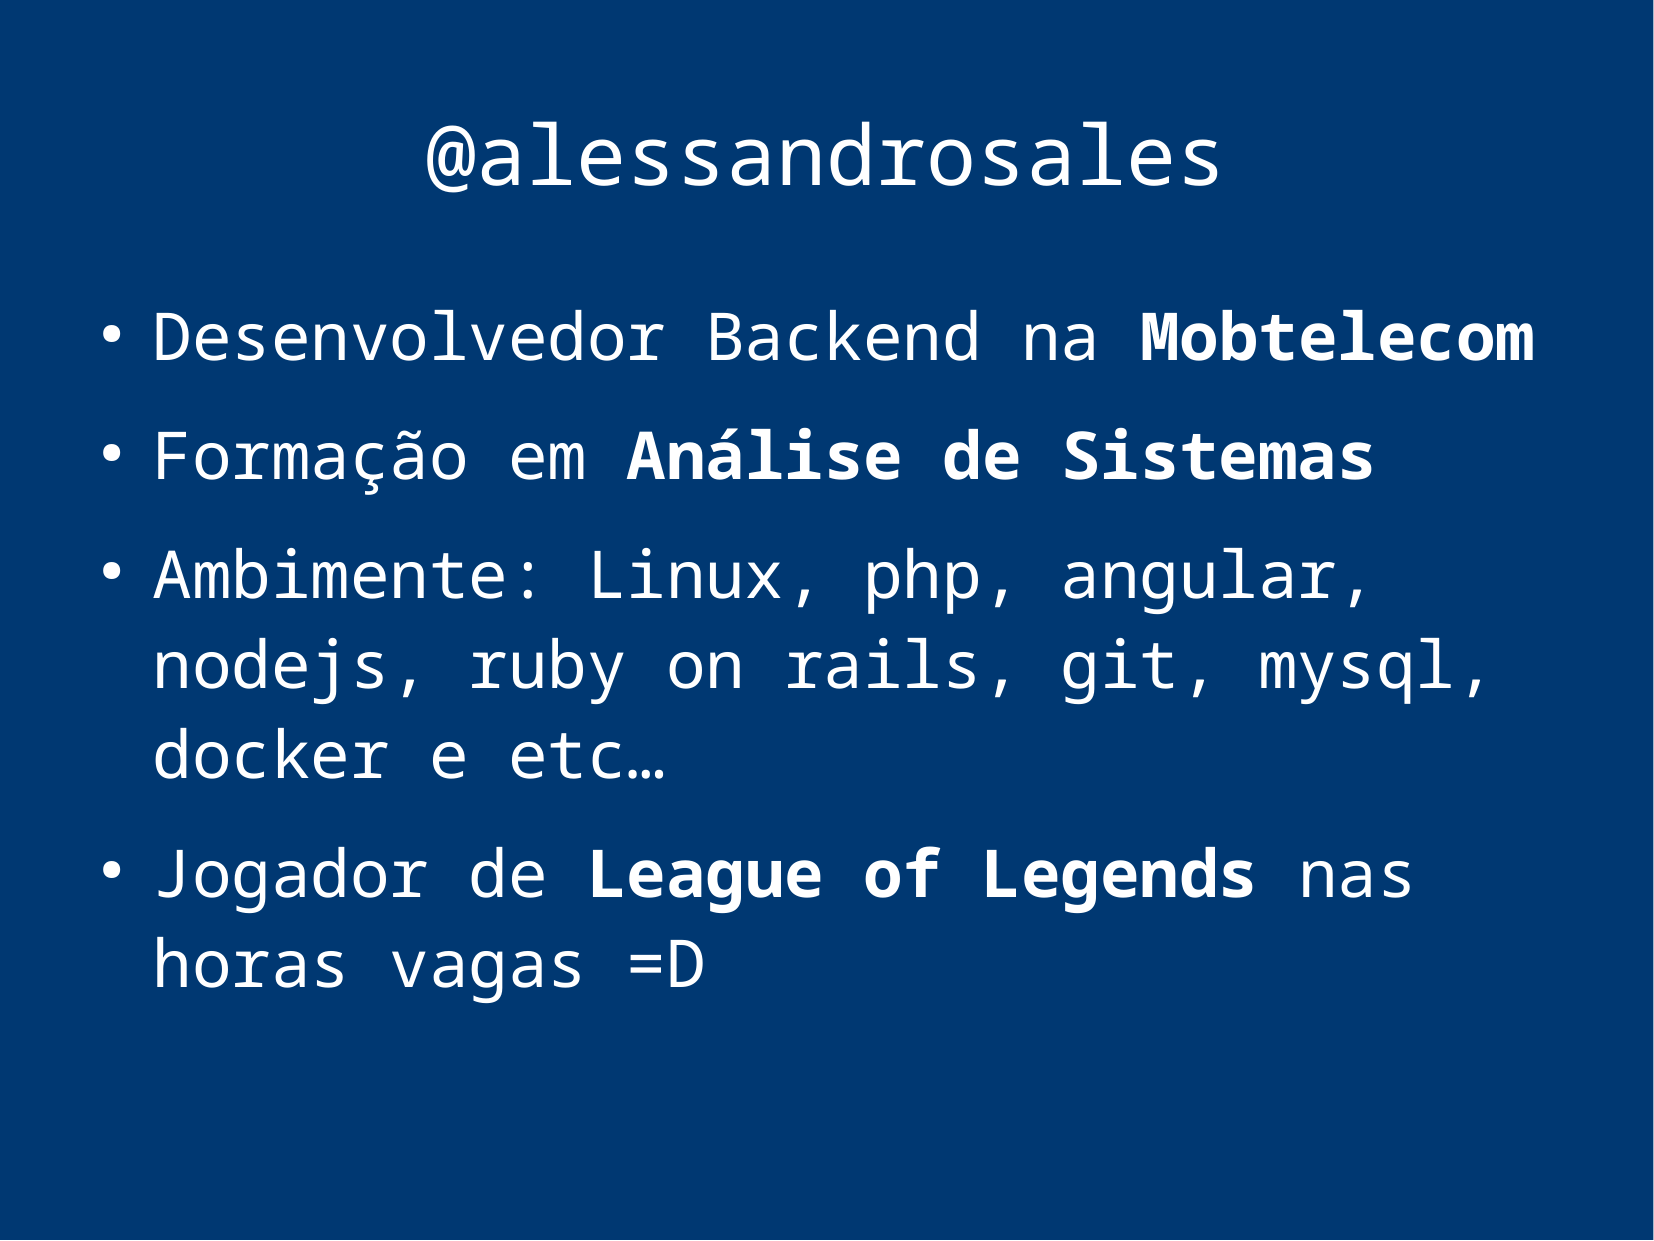

# @alessandrosales
Desenvolvedor Backend na Mobtelecom
Formação em Análise de Sistemas
Ambimente: Linux, php, angular, nodejs, ruby on rails, git, mysql, docker e etc…
Jogador de League of Legends nas horas vagas =D